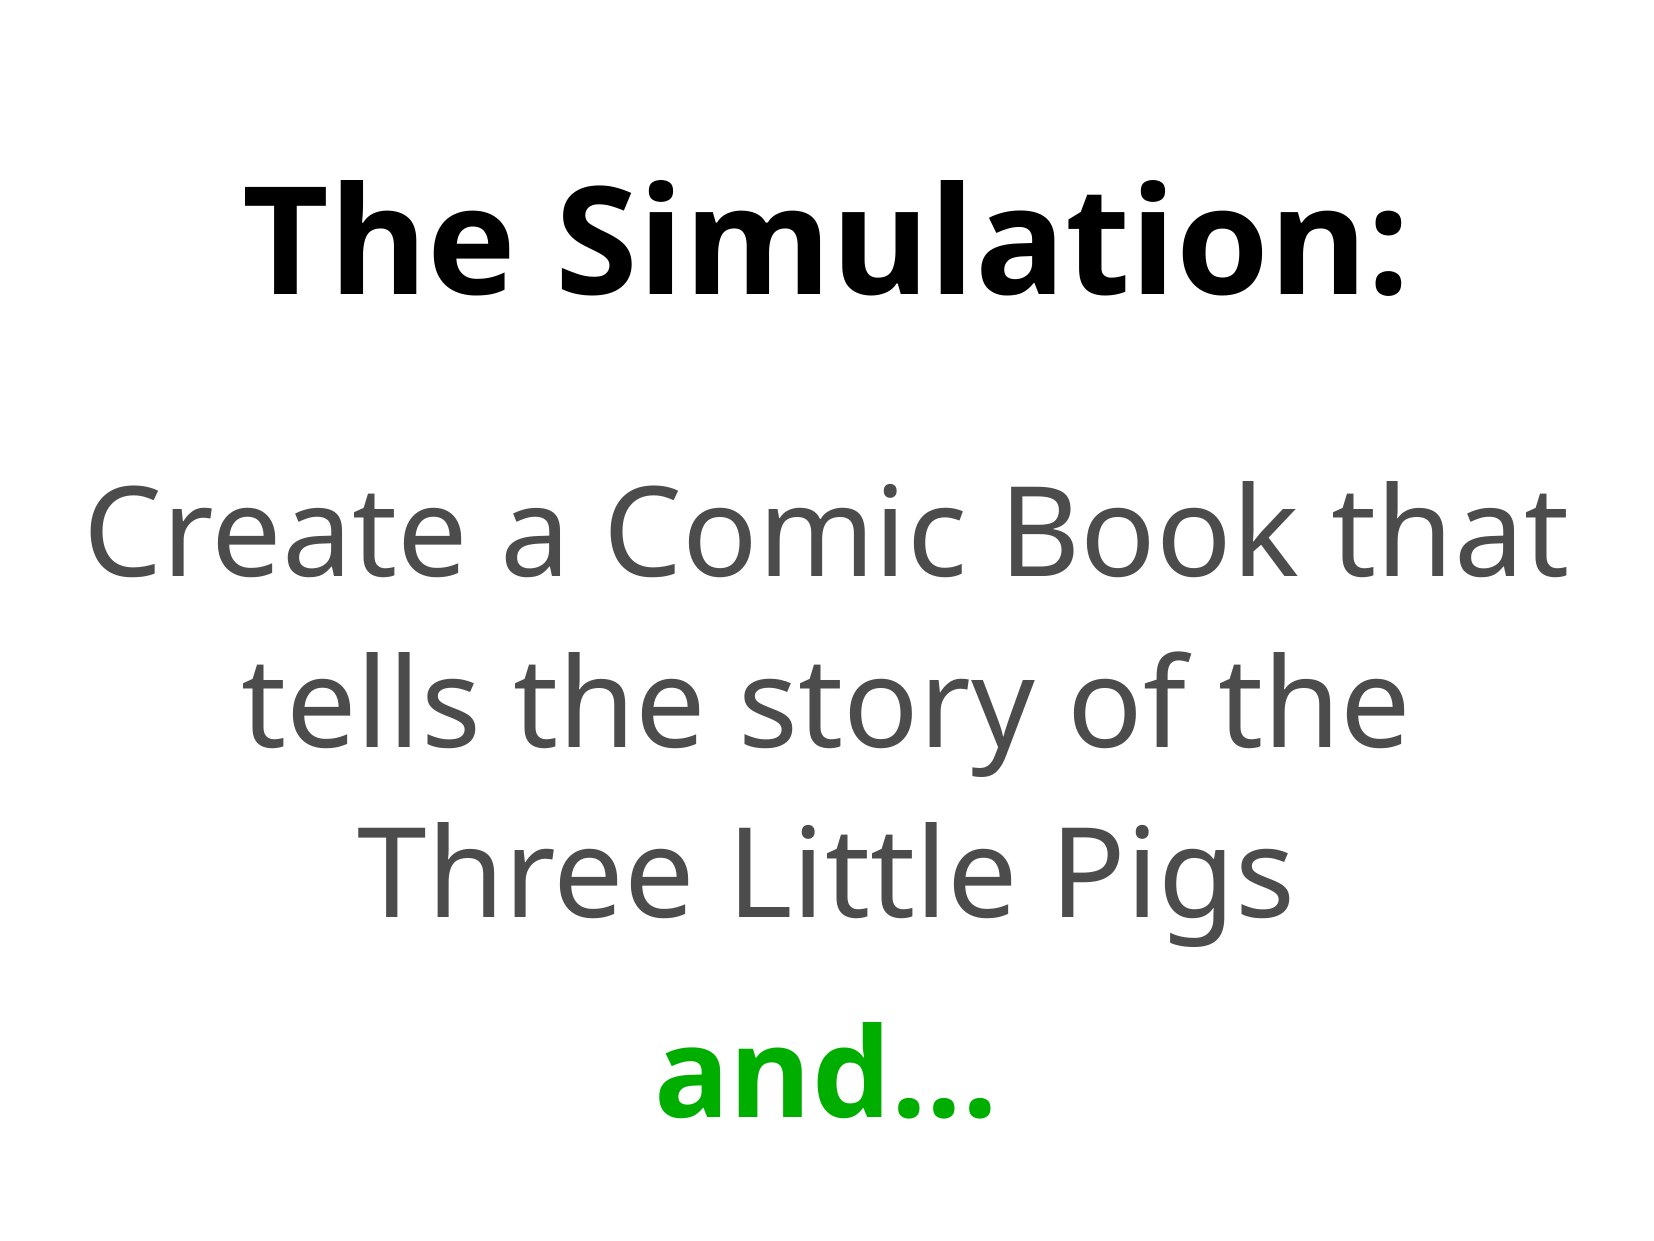

# The Simulation:
Create a Comic Book that tells the story of the Three Little Pigs
and...